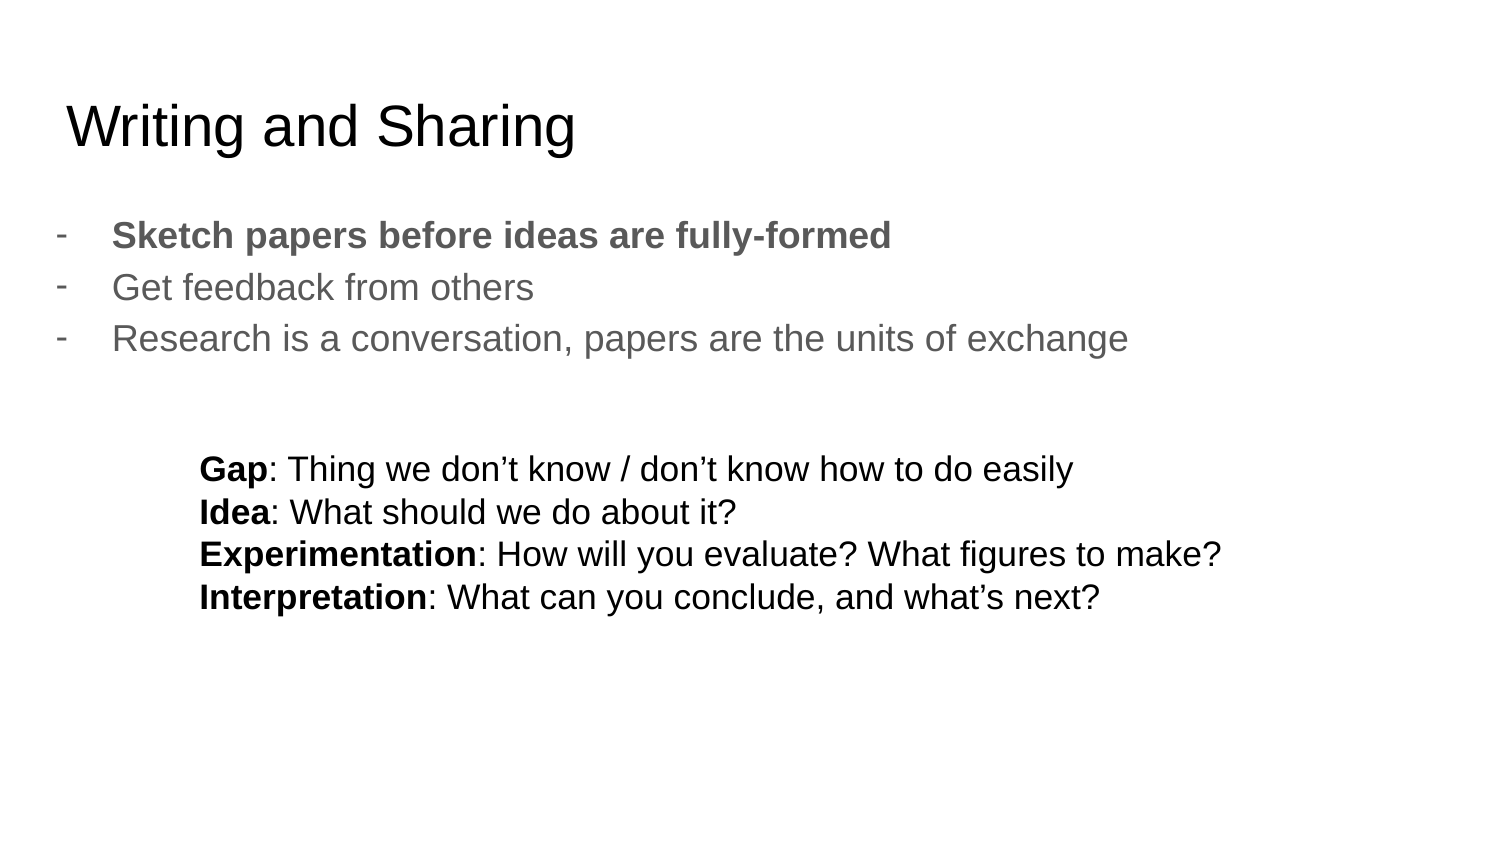

# Writing and Sharing
Sketch papers before ideas are fully-formed
Get feedback from others
Research is a conversation, papers are the units of exchange
Gap: Thing we don’t know / don’t know how to do easily
Idea: What should we do about it?
Experimentation: How will you evaluate? What figures to make?
Interpretation: What can you conclude, and what’s next?